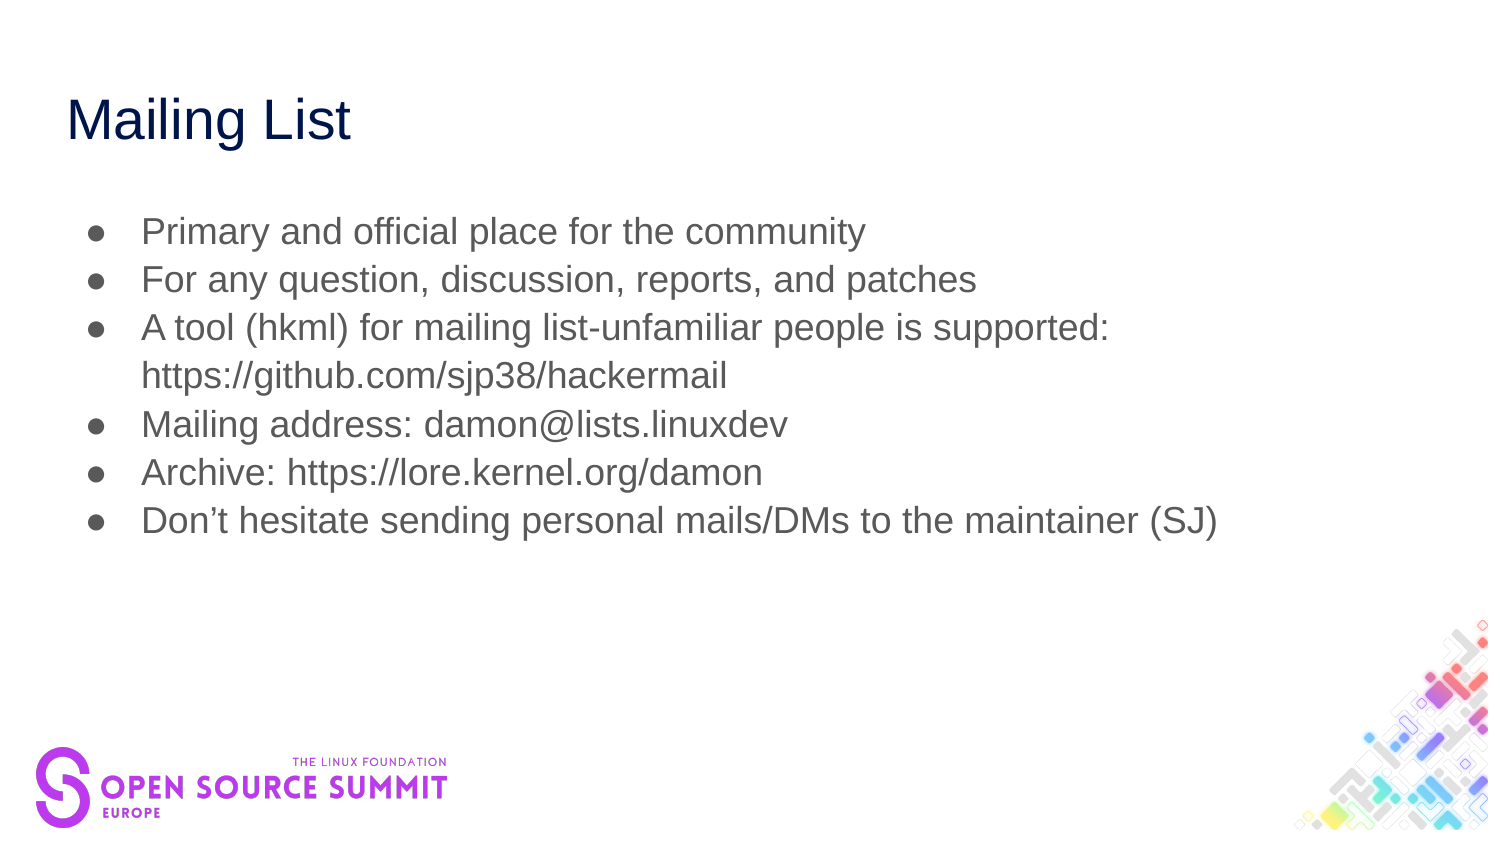

# Mailing List
Primary and official place for the community
For any question, discussion, reports, and patches
A tool (hkml) for mailing list-unfamiliar people is supported: https://github.com/sjp38/hackermail
Mailing address: damon@lists.linuxdev
Archive: https://lore.kernel.org/damon
Don’t hesitate sending personal mails/DMs to the maintainer (SJ)